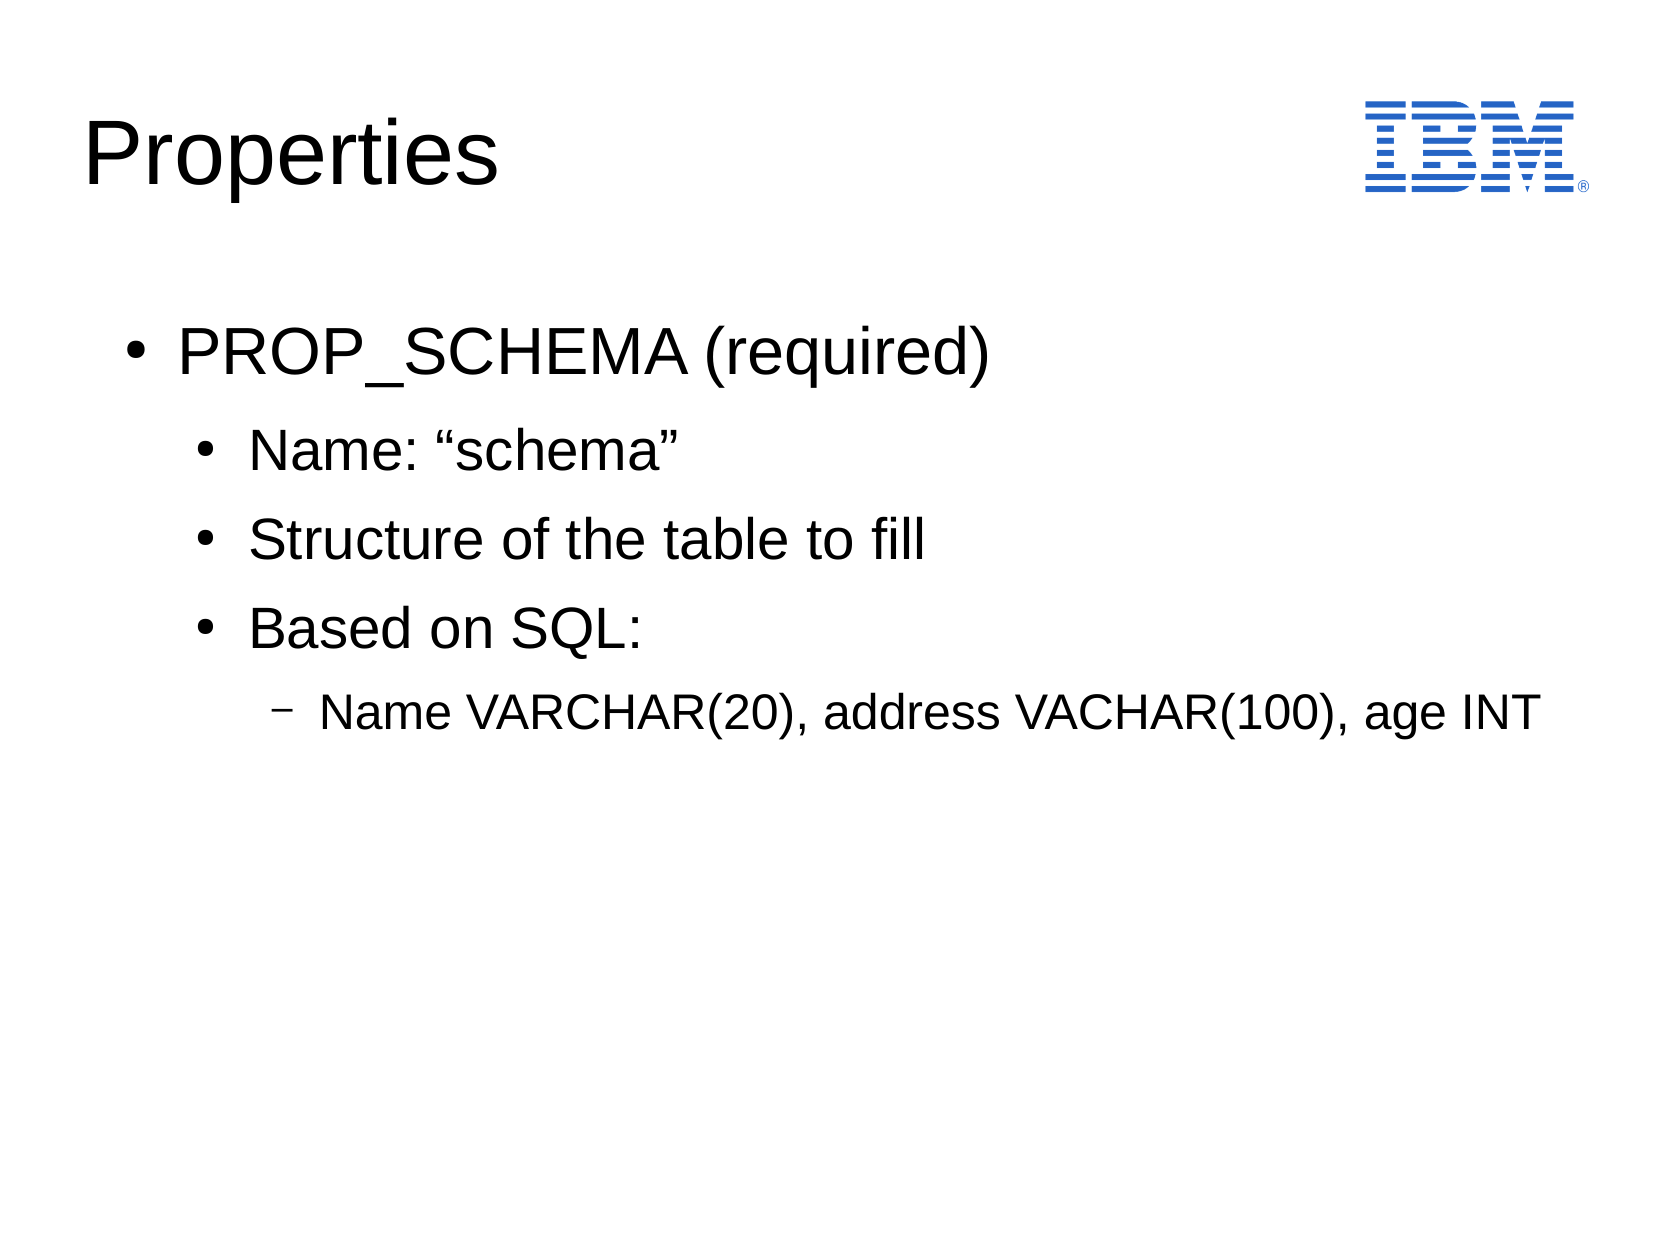

# Properties
PROP_SCHEMA (required)
Name: “schema”
Structure of the table to fill
Based on SQL:
Name VARCHAR(20), address VACHAR(100), age INT